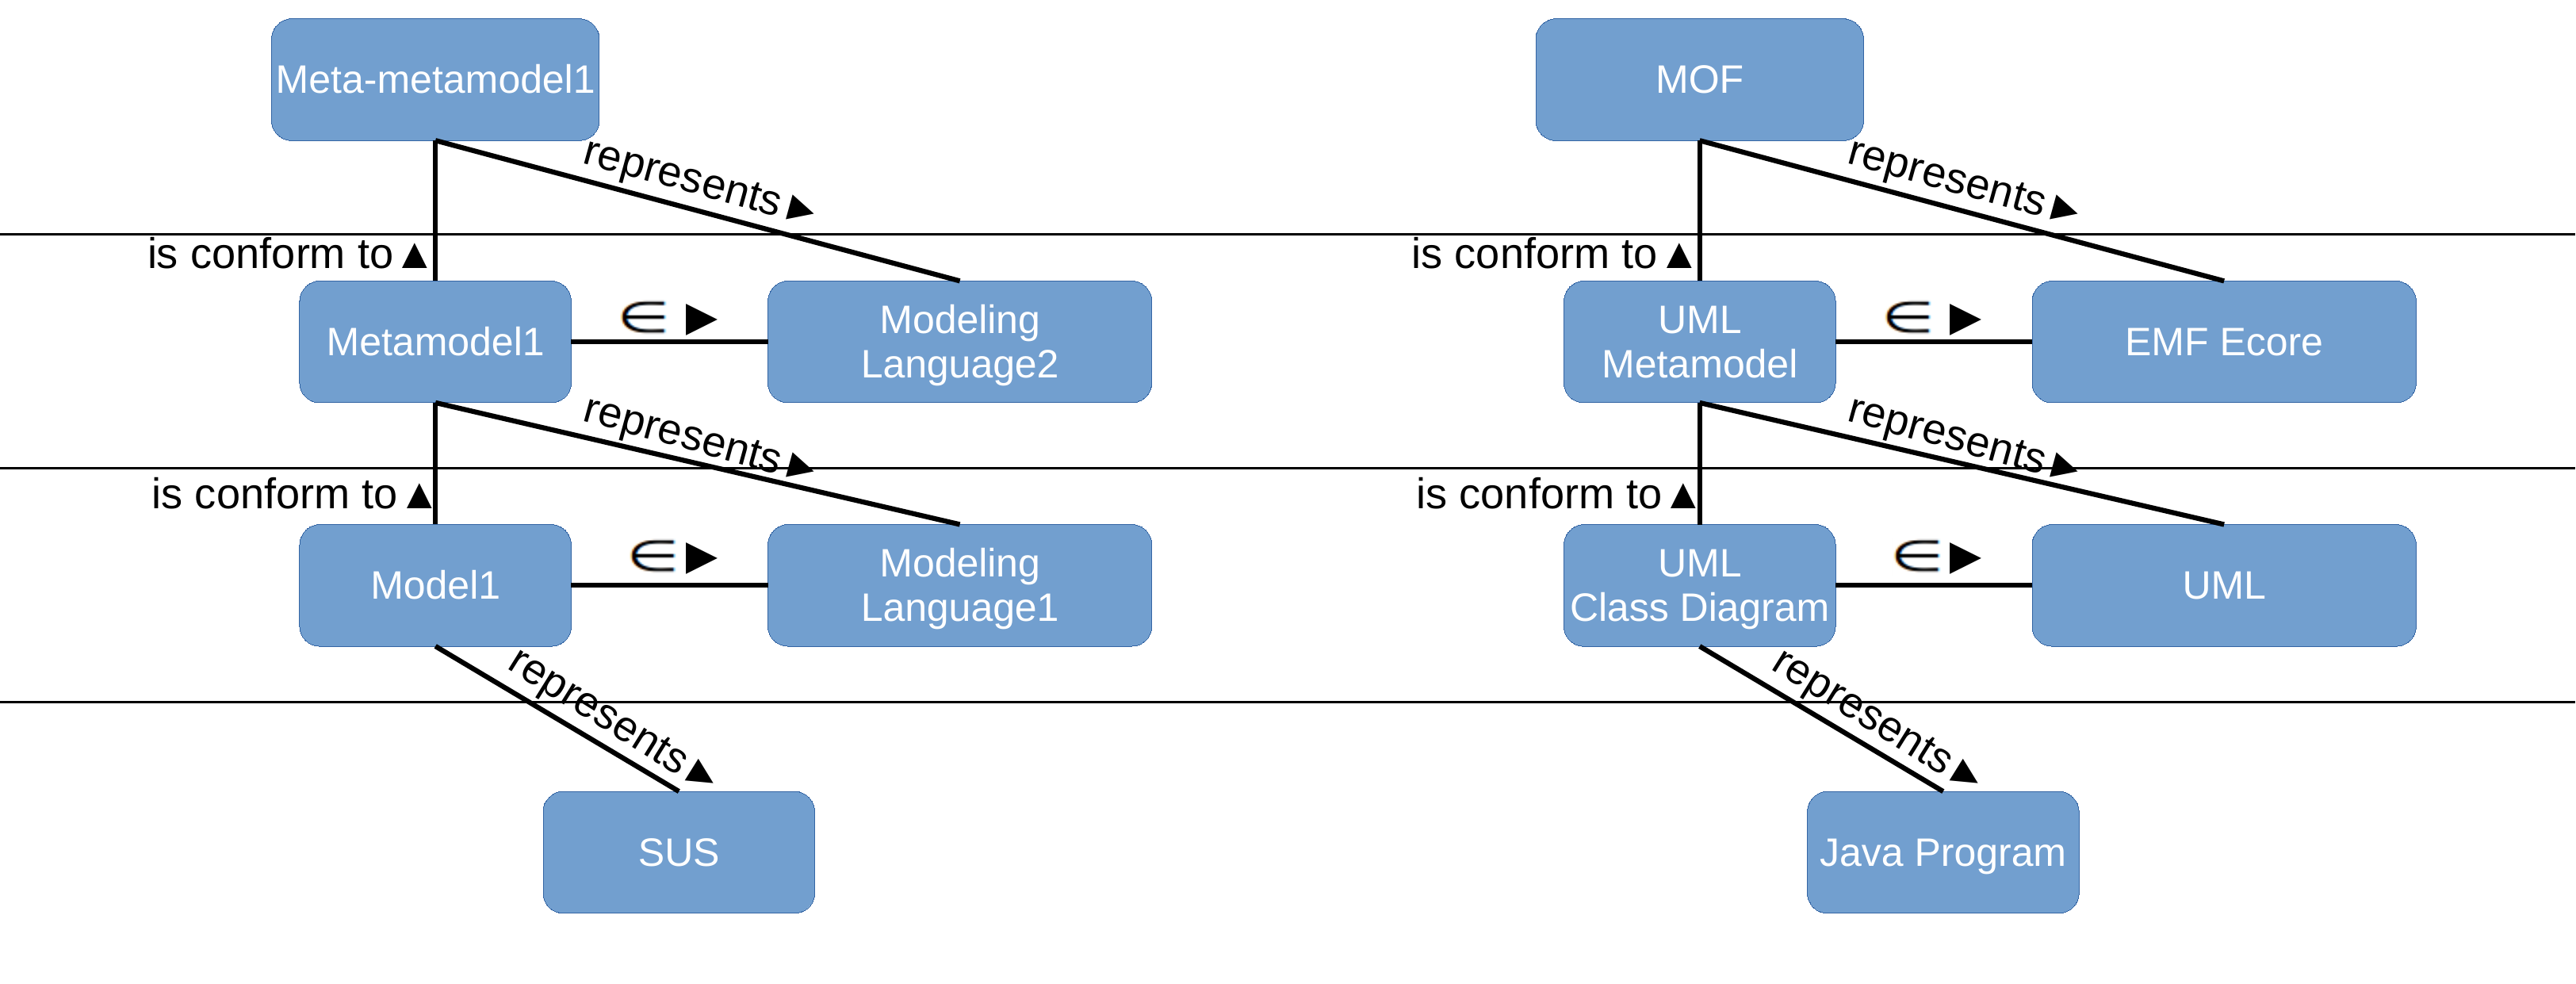

Meta-metamodel1
MOF
represents►
represents►
is conform to▲
is conform to▲
Metamodel1
►
Modeling
Language2
UML
Metamodel
►
EMF Ecore
represents►
represents►
is conform to▲
is conform to▲
►
►
Modeling
Language1
Model1
UML
UML
Class Diagram
represents►
represents►
SUS
Java Program